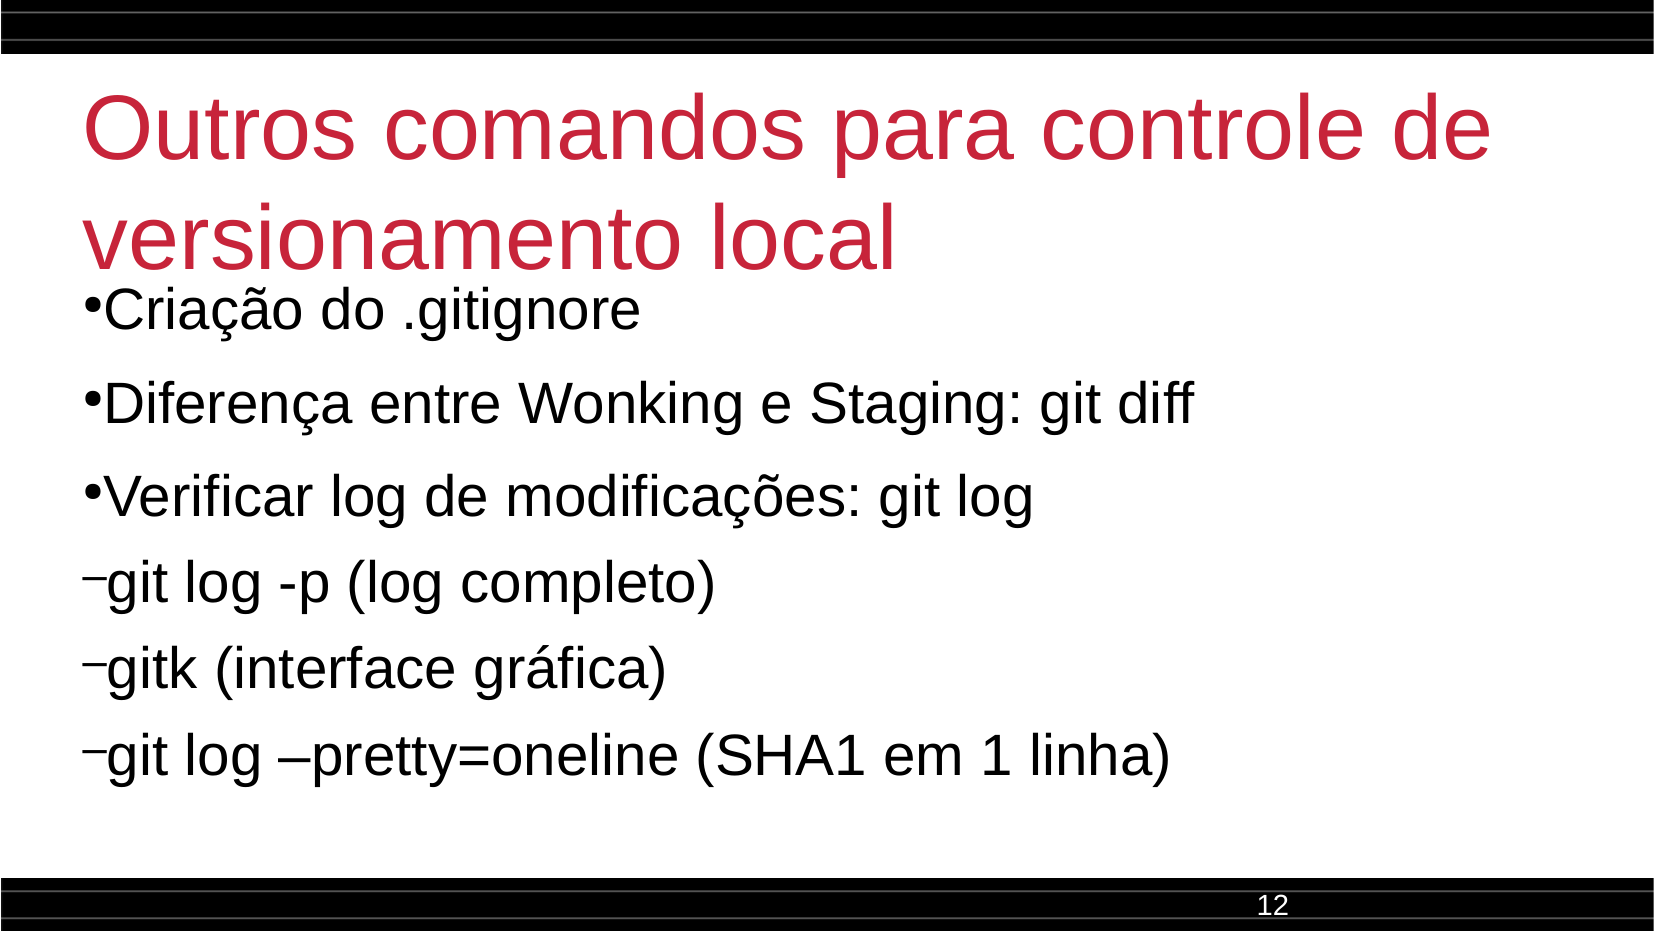

# Outros comandos para controle de versionamento local
Criação do .gitignore
Diferença entre Wonking e Staging: git diff
Verificar log de modificações: git log
git log -p (log completo)
gitk (interface gráfica)
git log –pretty=oneline (SHA1 em 1 linha)